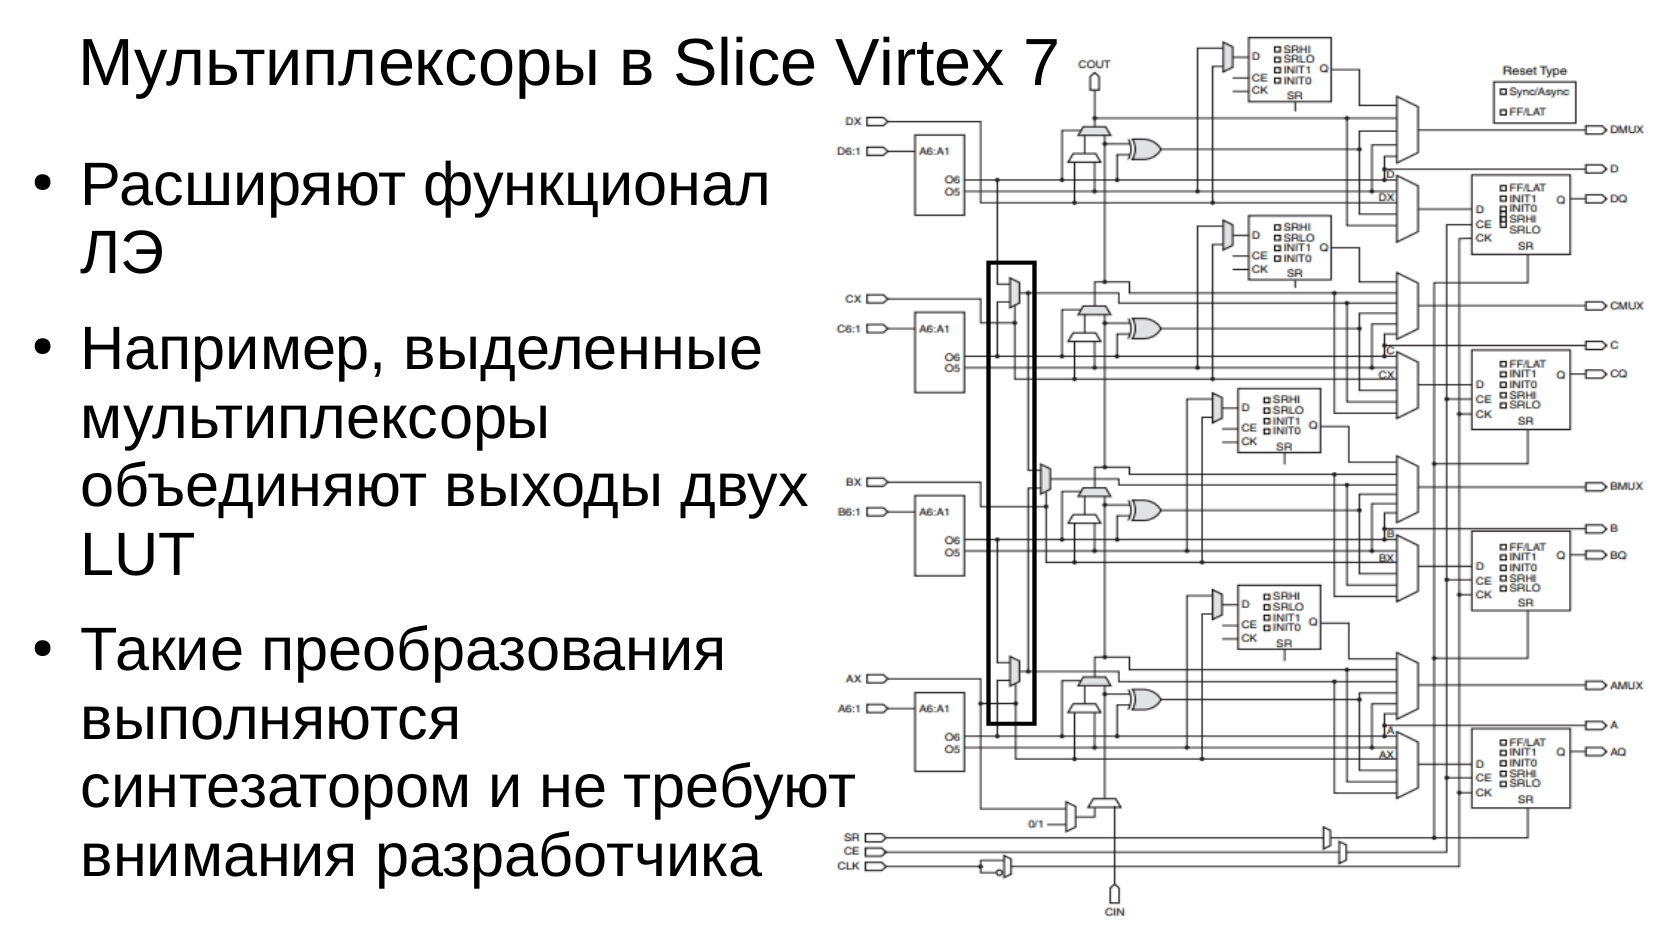

# Мультиплексоры в Slice Virtex 7
Расширяют функционал ЛЭ
Например, выделенные мультиплексоры объединяют выходы двух LUT
Такие преобразования выполняются синтезатором и не требуют внимания разработчика